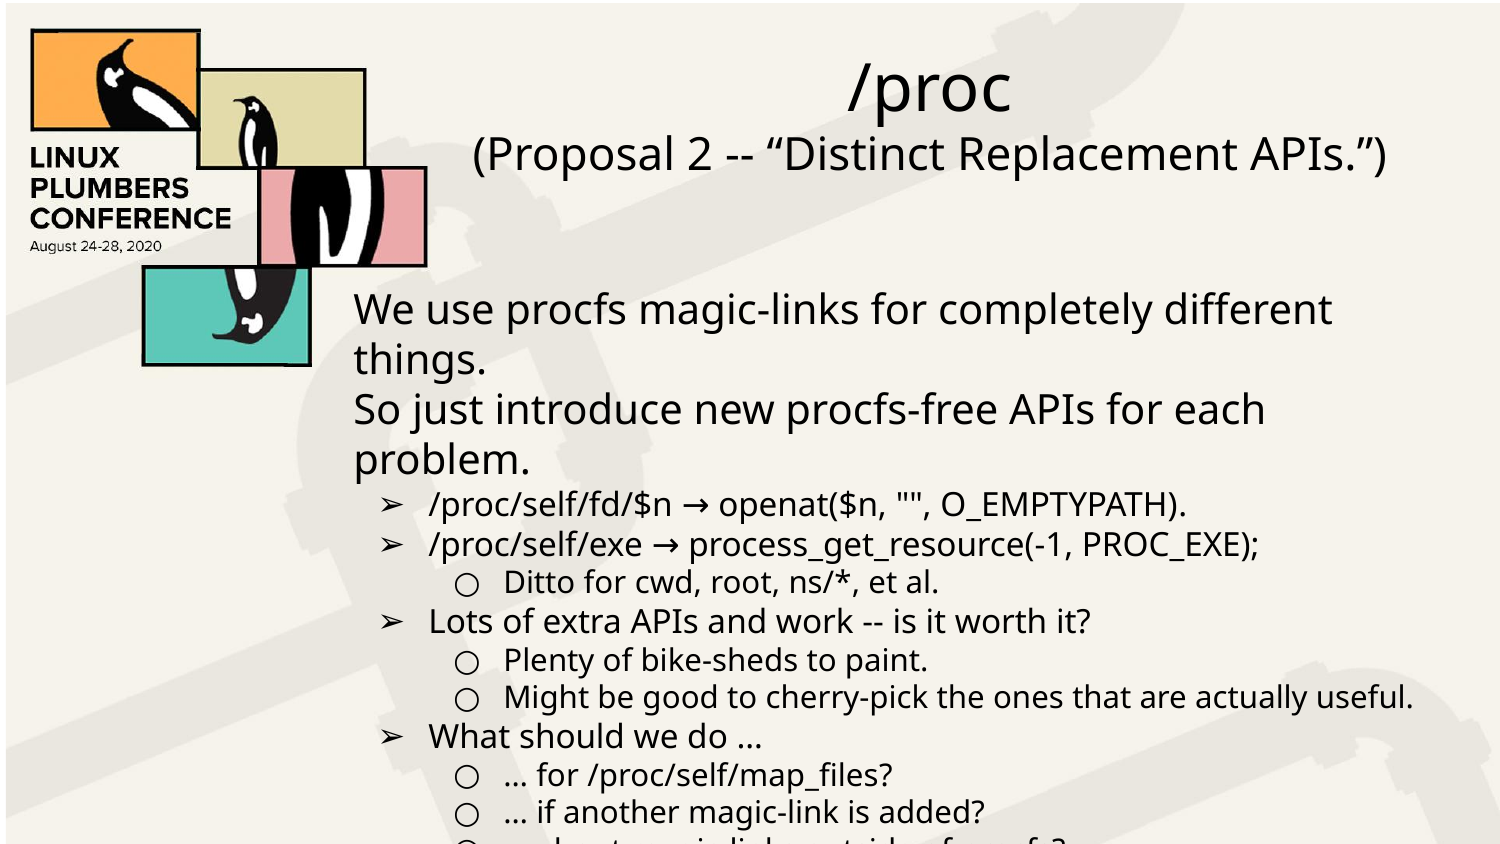

# /proc (Proposal 2 -- “Distinct Replacement APIs.”)
We use procfs magic-links for completely different things.
So just introduce new procfs-free APIs for each problem.
/proc/self/fd/$n → openat($n, "", O_EMPTYPATH).
/proc/self/exe → process_get_resource(-1, PROC_EXE);
Ditto for cwd, root, ns/*, et al.
Lots of extra APIs and work -- is it worth it?
Plenty of bike-sheds to paint.
Might be good to cherry-pick the ones that are actually useful.
What should we do …
… for /proc/self/map_files?
… if another magic-link is added?
… about magic-links outside of procfs?